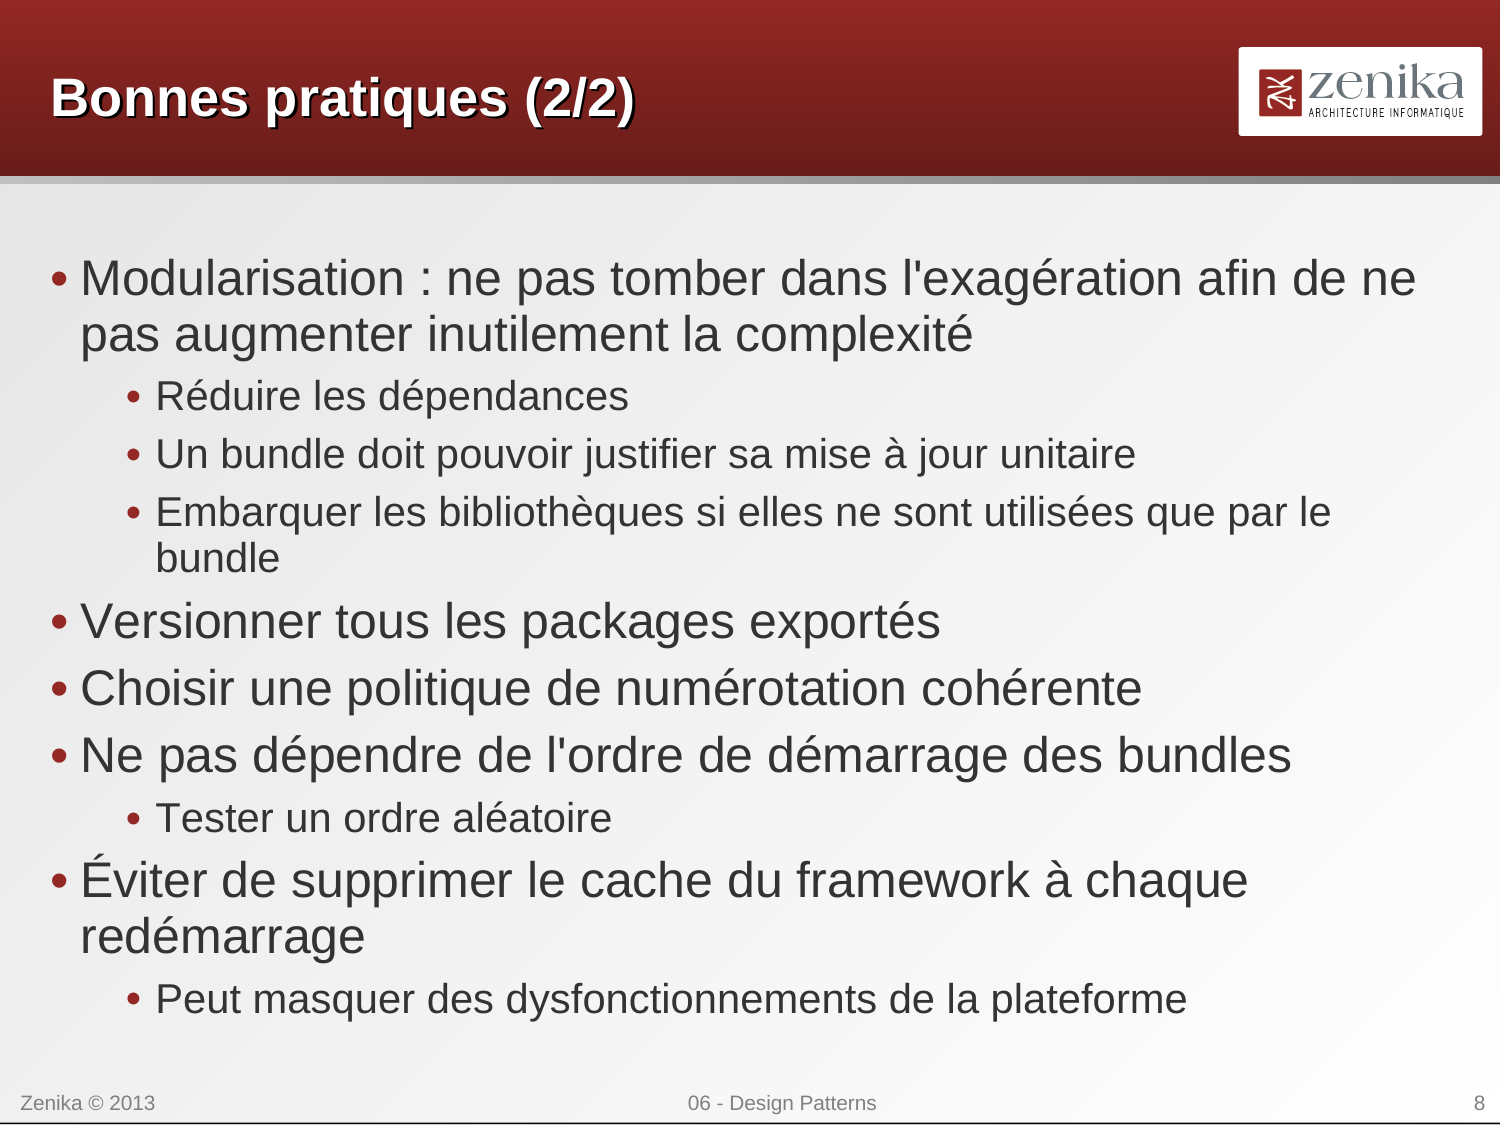

# Bonnes pratiques (2/2)
Modularisation : ne pas tomber dans l'exagération afin de ne pas augmenter inutilement la complexité
Réduire les dépendances
Un bundle doit pouvoir justifier sa mise à jour unitaire
Embarquer les bibliothèques si elles ne sont utilisées que par le bundle
Versionner tous les packages exportés
Choisir une politique de numérotation cohérente
Ne pas dépendre de l'ordre de démarrage des bundles
Tester un ordre aléatoire
Éviter de supprimer le cache du framework à chaque redémarrage
Peut masquer des dysfonctionnements de la plateforme